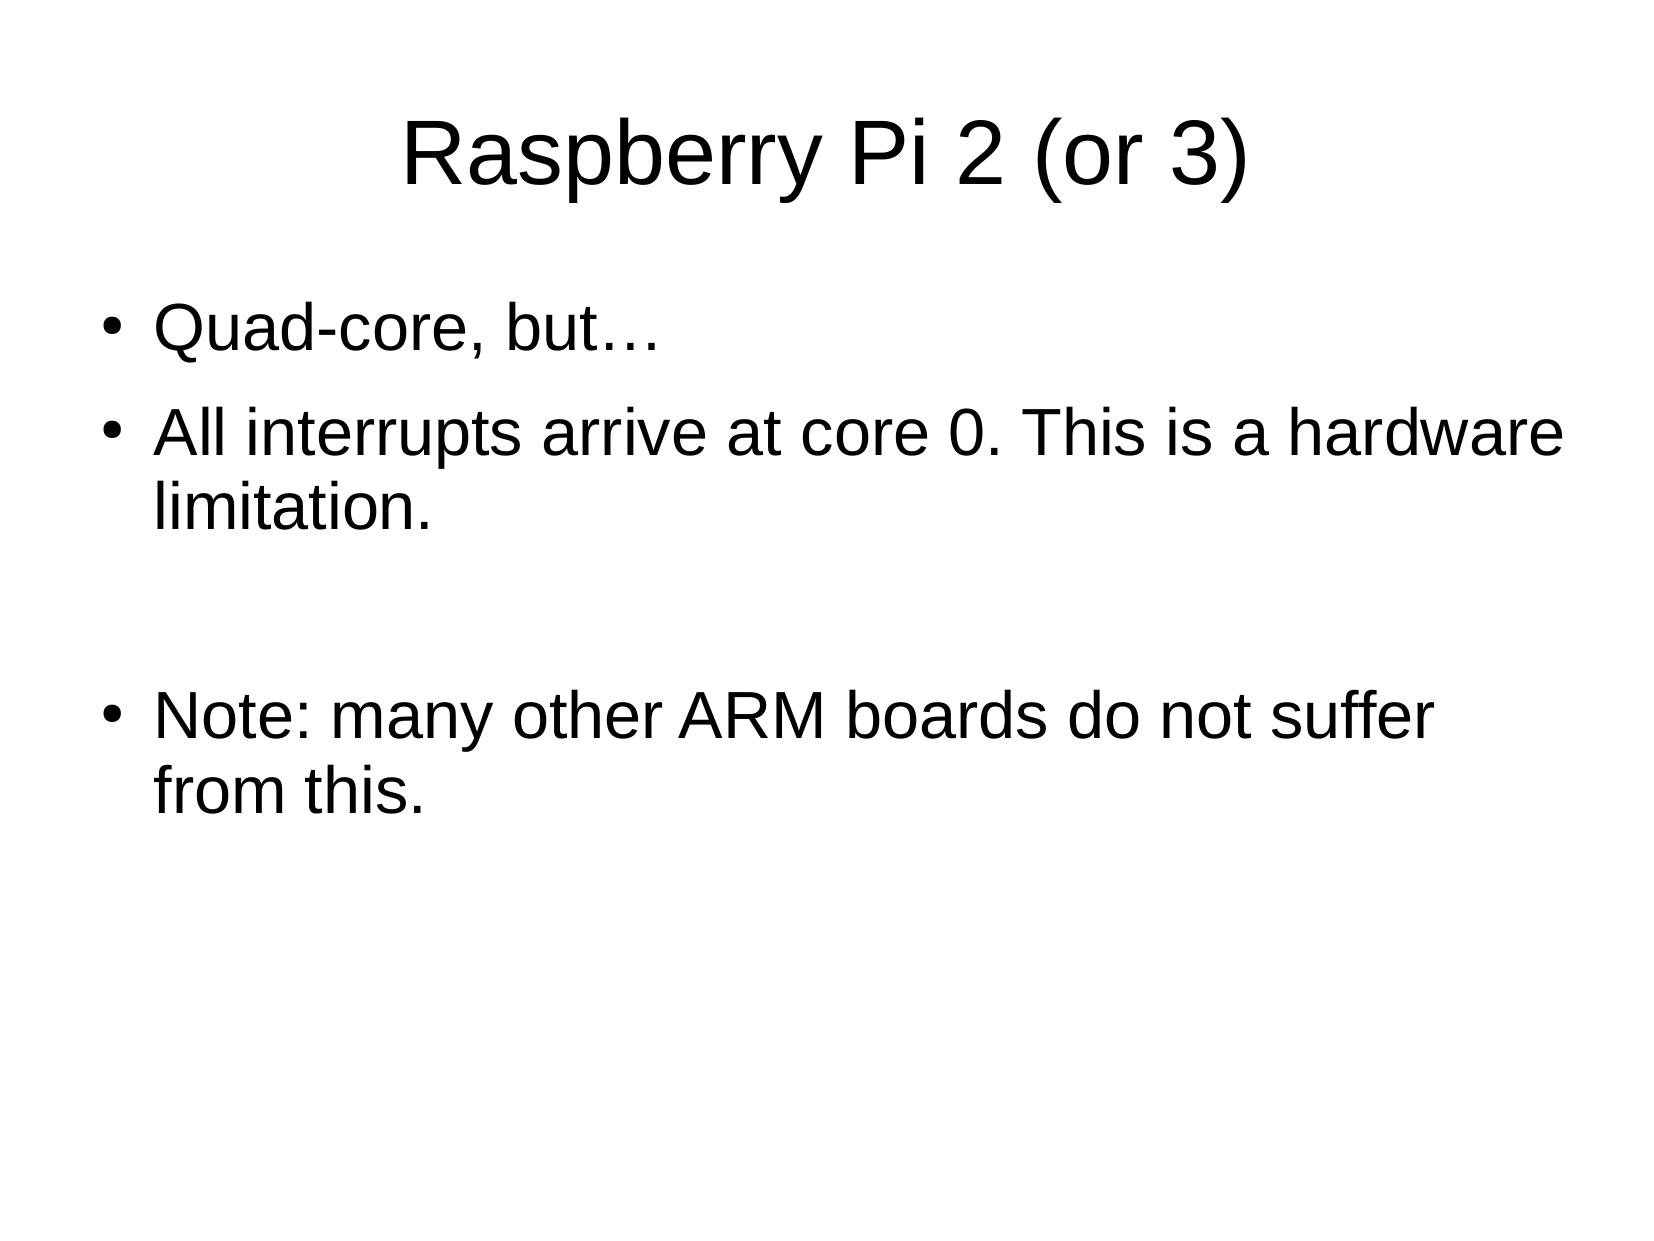

# Raspberry Pi 2 (or 3)
Quad-core, but…
All interrupts arrive at core 0. This is a hardware limitation.
Note: many other ARM boards do not suffer from this.